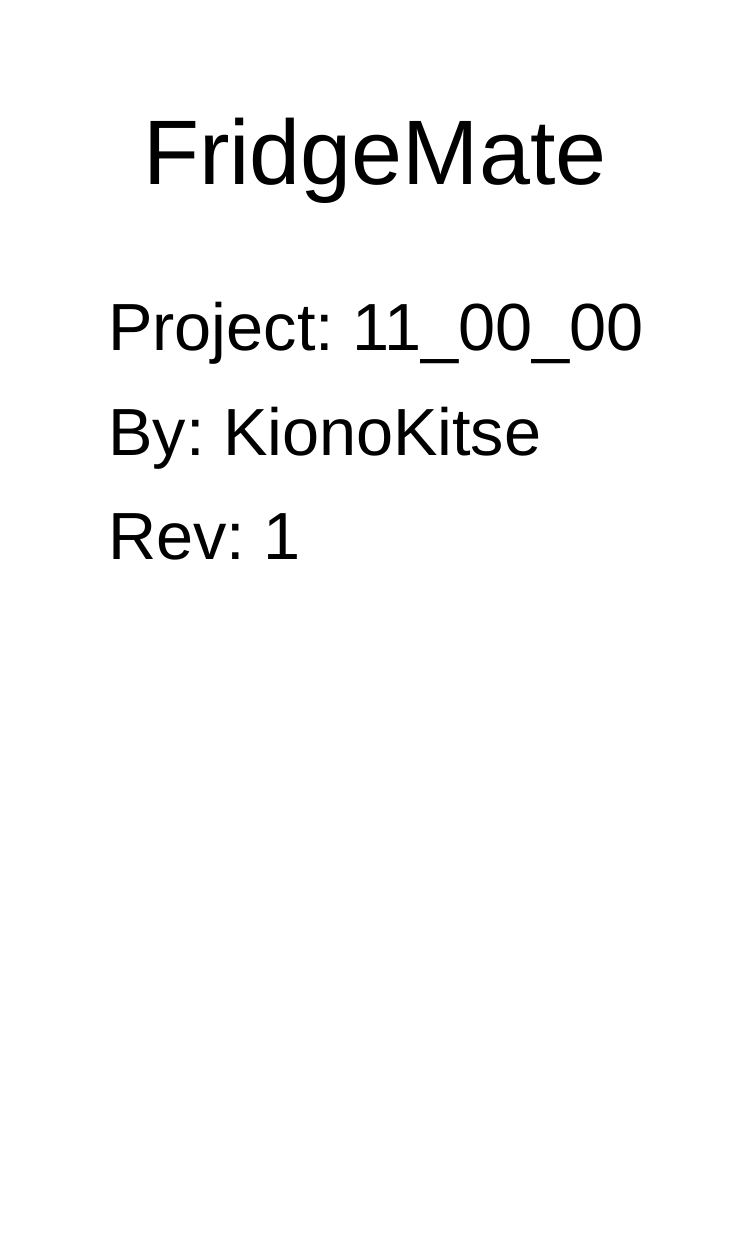

# FridgeMate
Project: 11_00_00
By: KionoKitse
Rev: 1